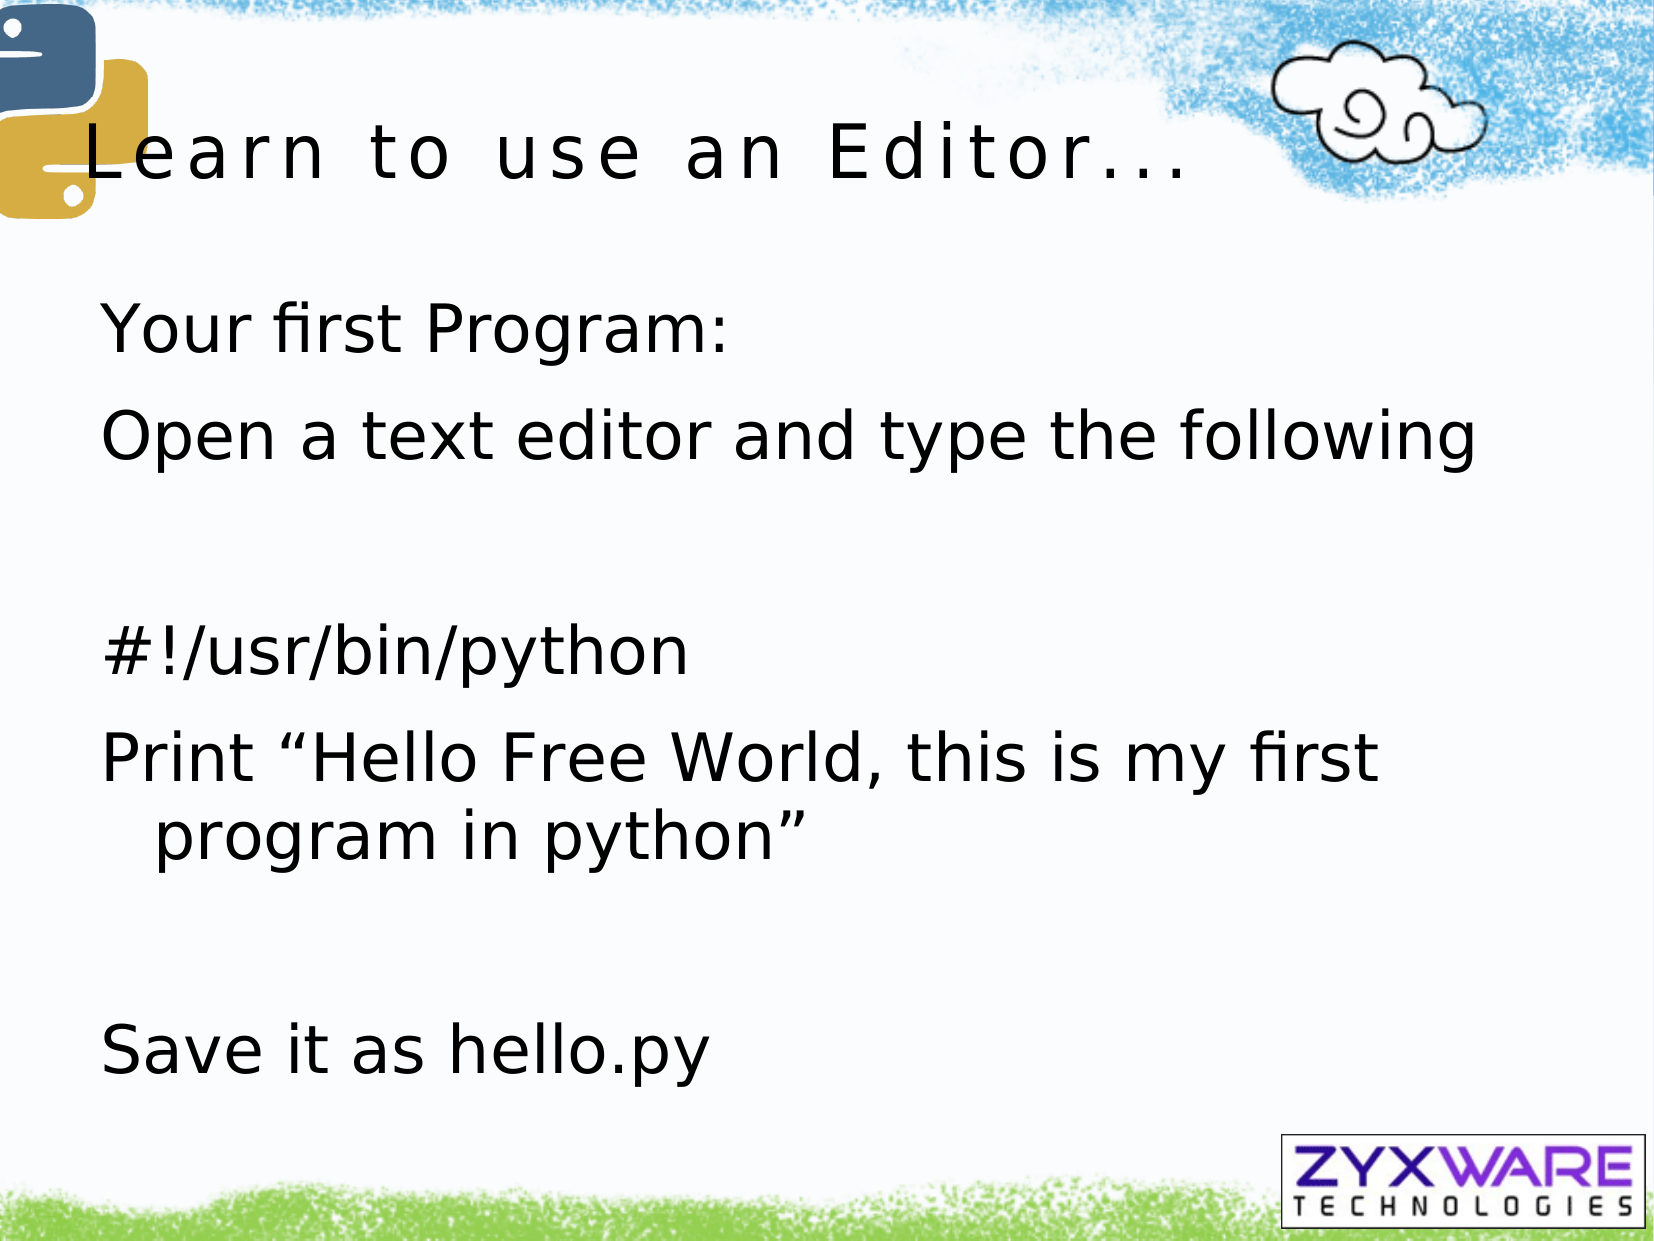

# Learn to use an Editor...
Your first Program:
Open a text editor and type the following
#!/usr/bin/python
Print “Hello Free World, this is my first program in python”
Save it as hello.py